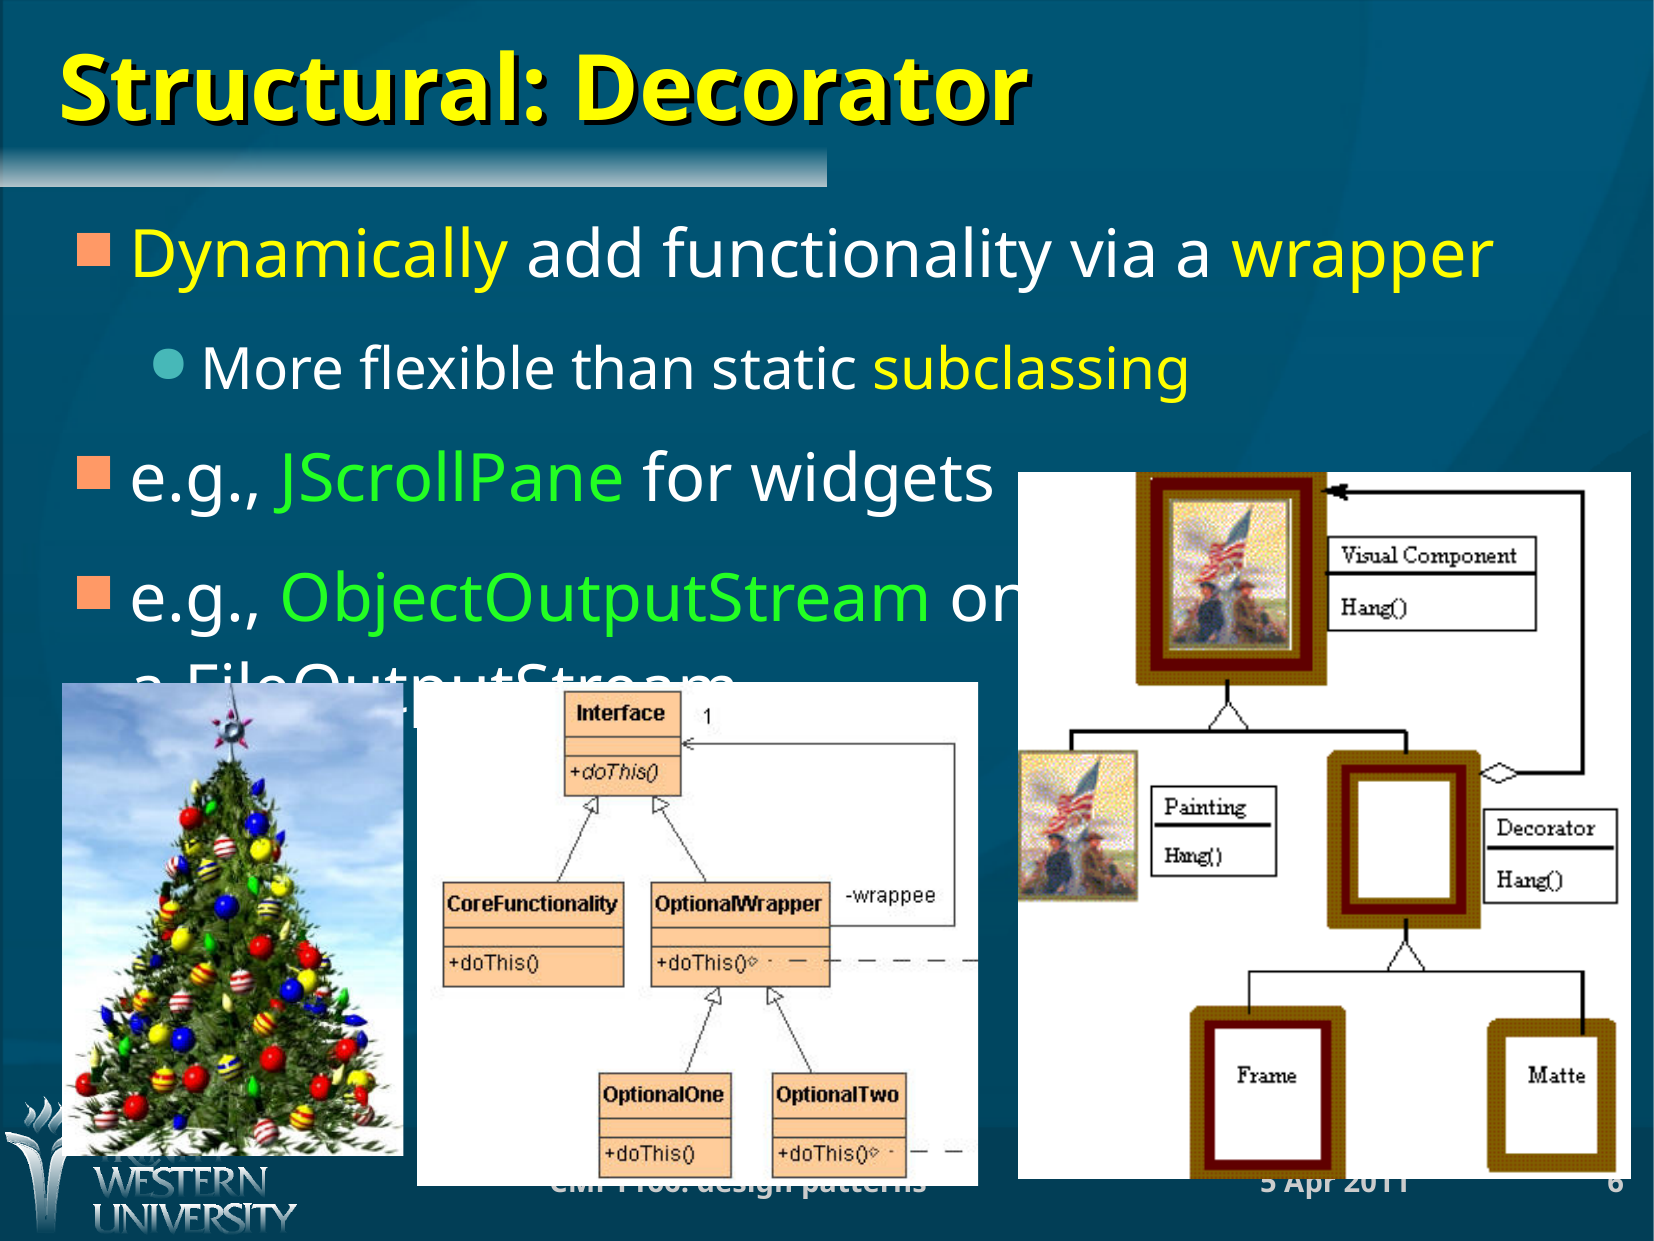

# Structural: Decorator
Dynamically add functionality via a wrapper
More flexible than static subclassing
e.g., JScrollPane for widgets
e.g., ObjectOutputStream on
a FileOutputStream
CMPT166: design patterns
5 Apr 2011
6